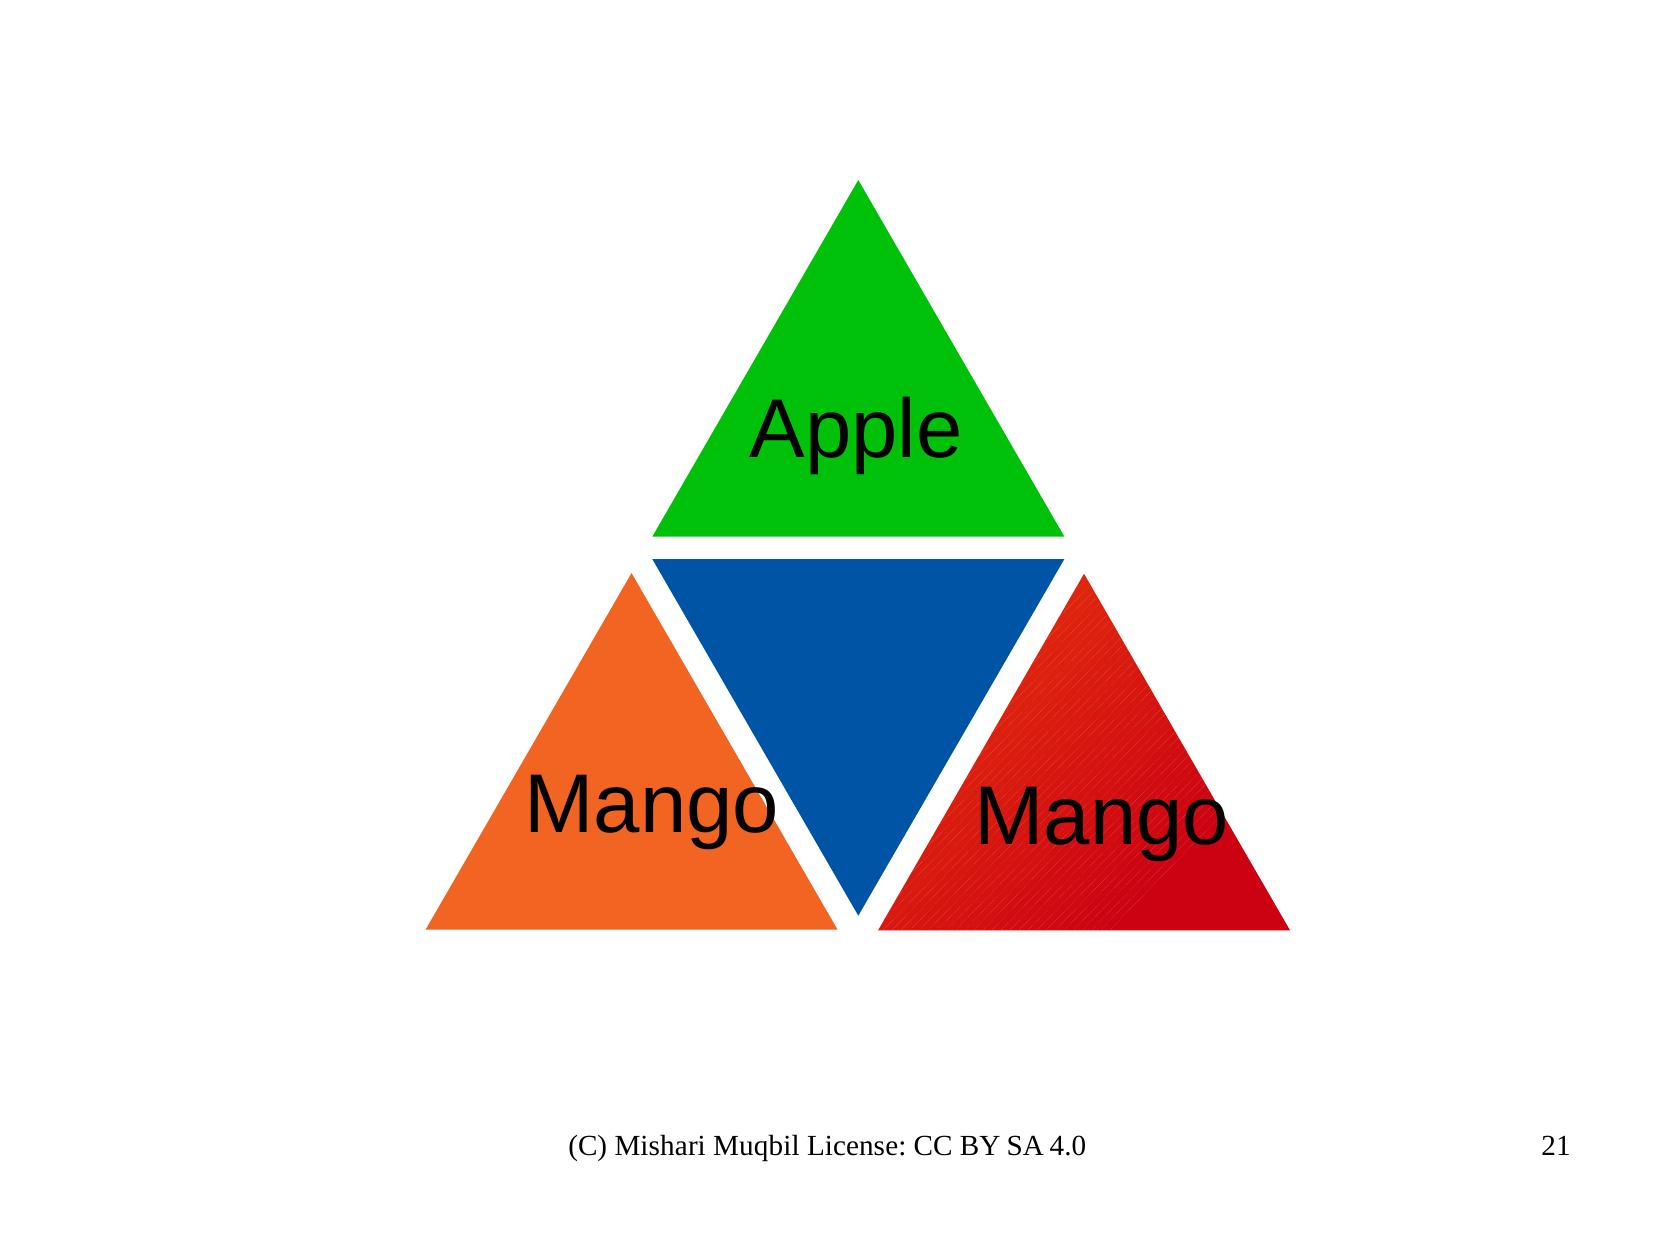

Apple
Mango
Mango
(C) Mishari Muqbil License: CC BY SA 4.0
21